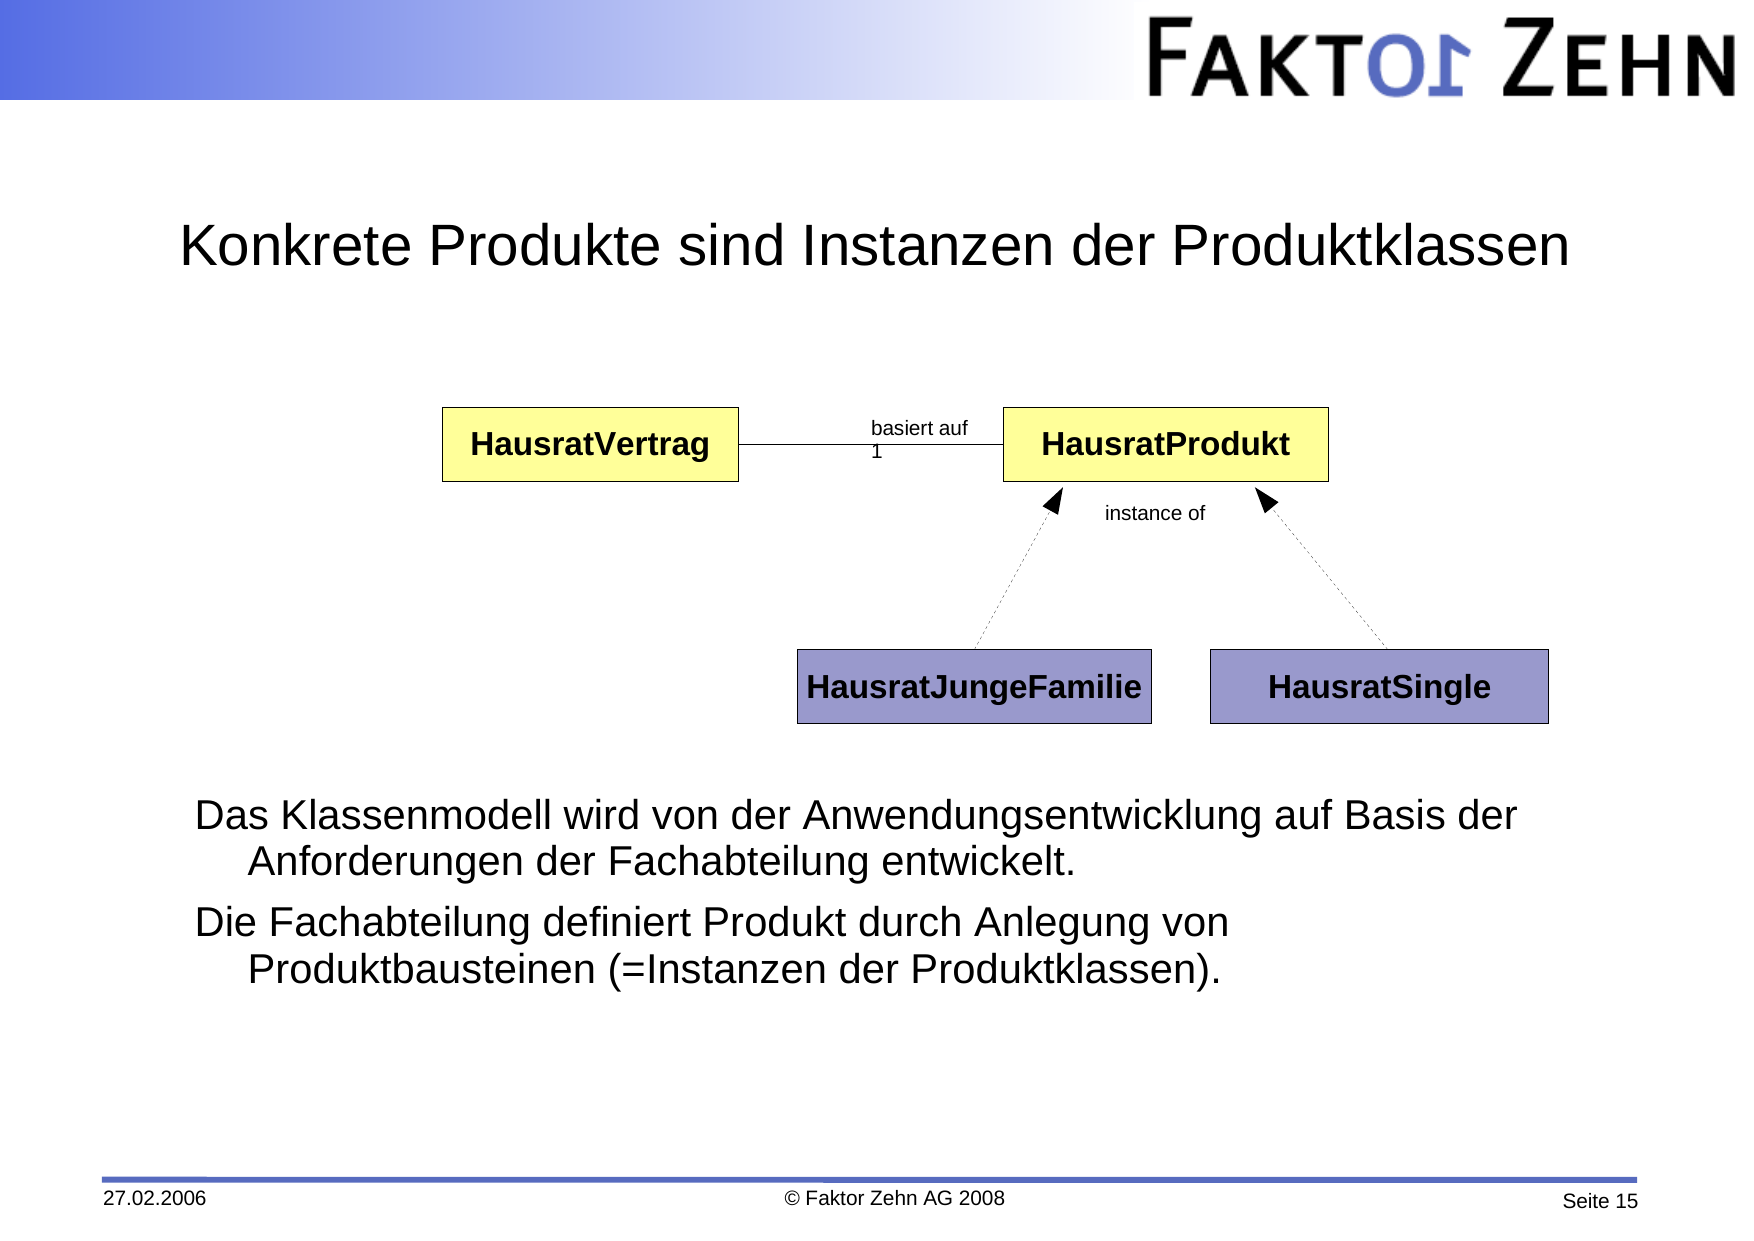

# Konkrete Produkte sind Instanzen der Produktklassen
HausratVertrag
HausratProdukt
basiert auf 1
instance of
HausratJungeFamilie
HausratSingle
Das Klassenmodell wird von der Anwendungsentwicklung auf Basis der Anforderungen der Fachabteilung entwickelt.
Die Fachabteilung definiert Produkt durch Anlegung von Produktbausteinen (=Instanzen der Produktklassen).